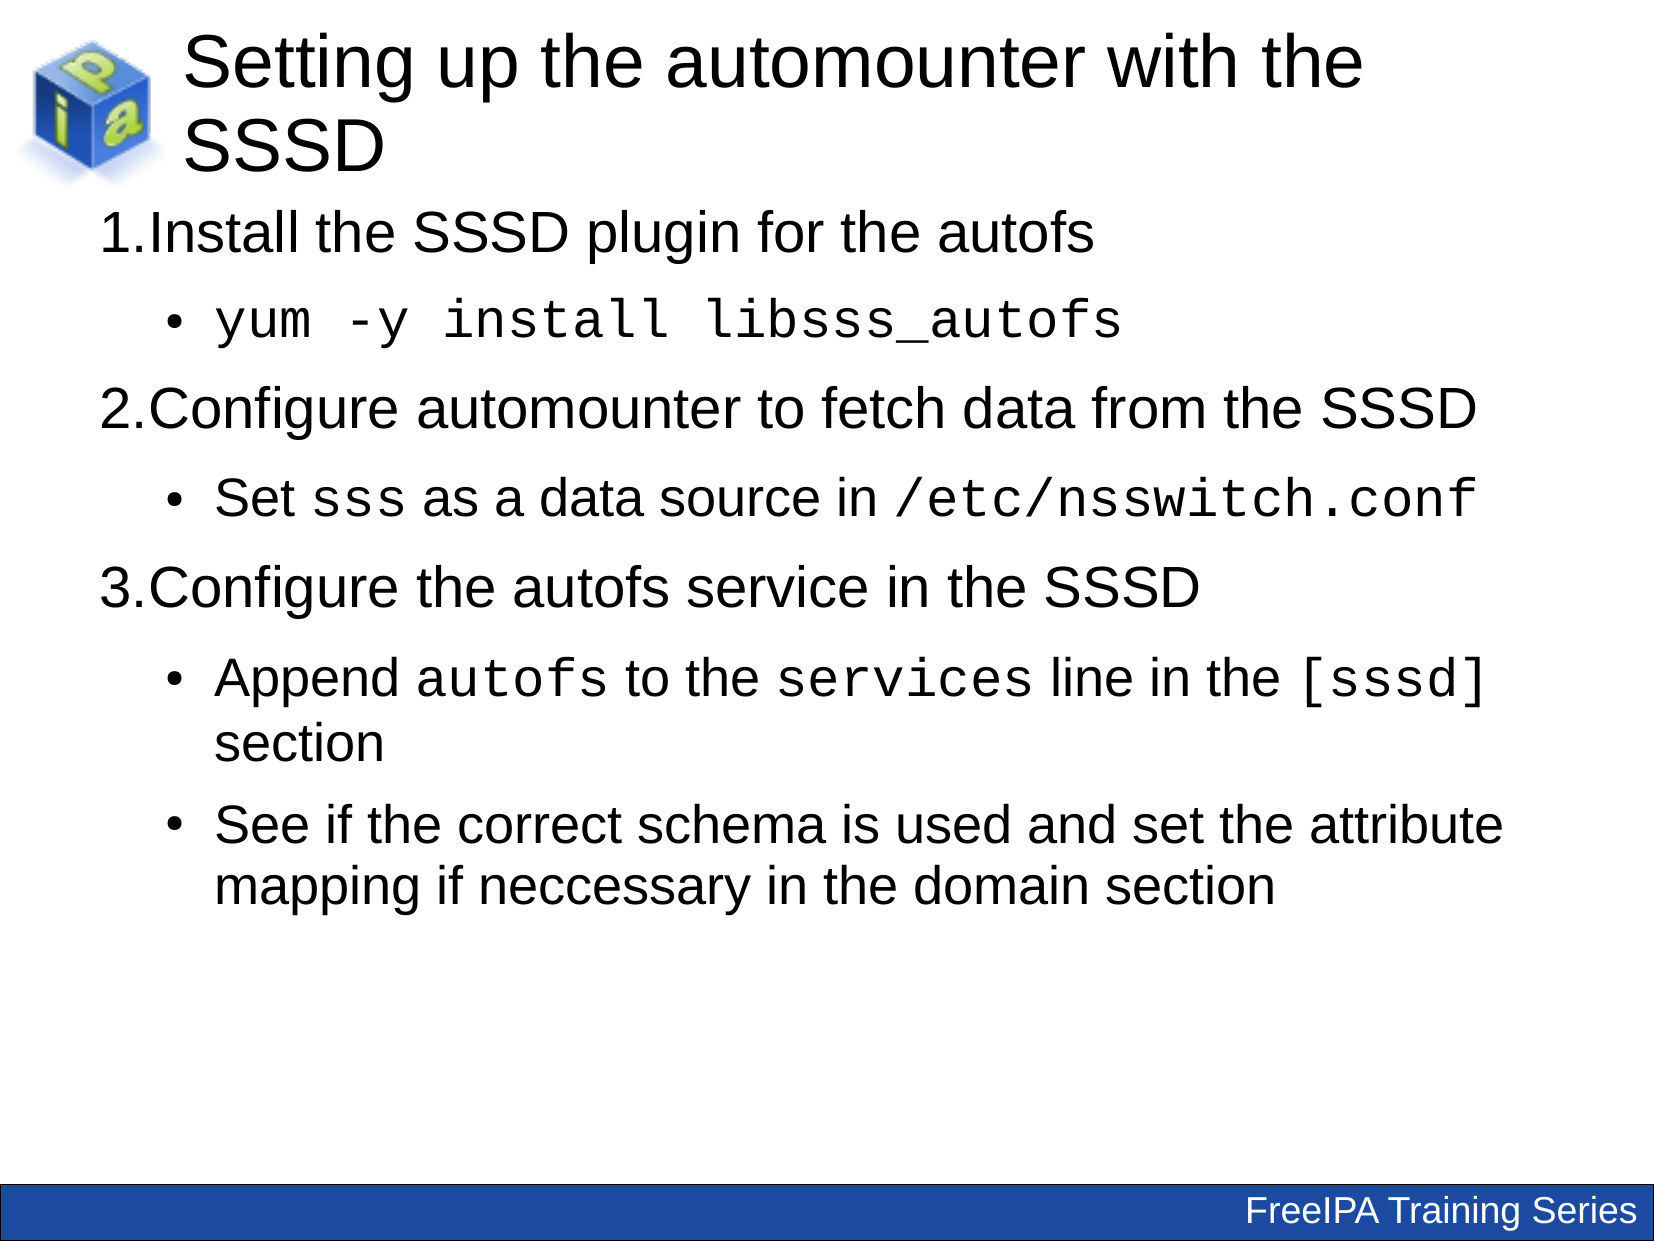

# Setting up the automounter with the SSSD
Install the SSSD plugin for the autofs
yum -y install libsss_autofs
Configure automounter to fetch data from the SSSD
Set sss as a data source in /etc/nsswitch.conf
Configure the autofs service in the SSSD
Append autofs to the services line in the [sssd] section
See if the correct schema is used and set the attribute mapping if neccessary in the domain section